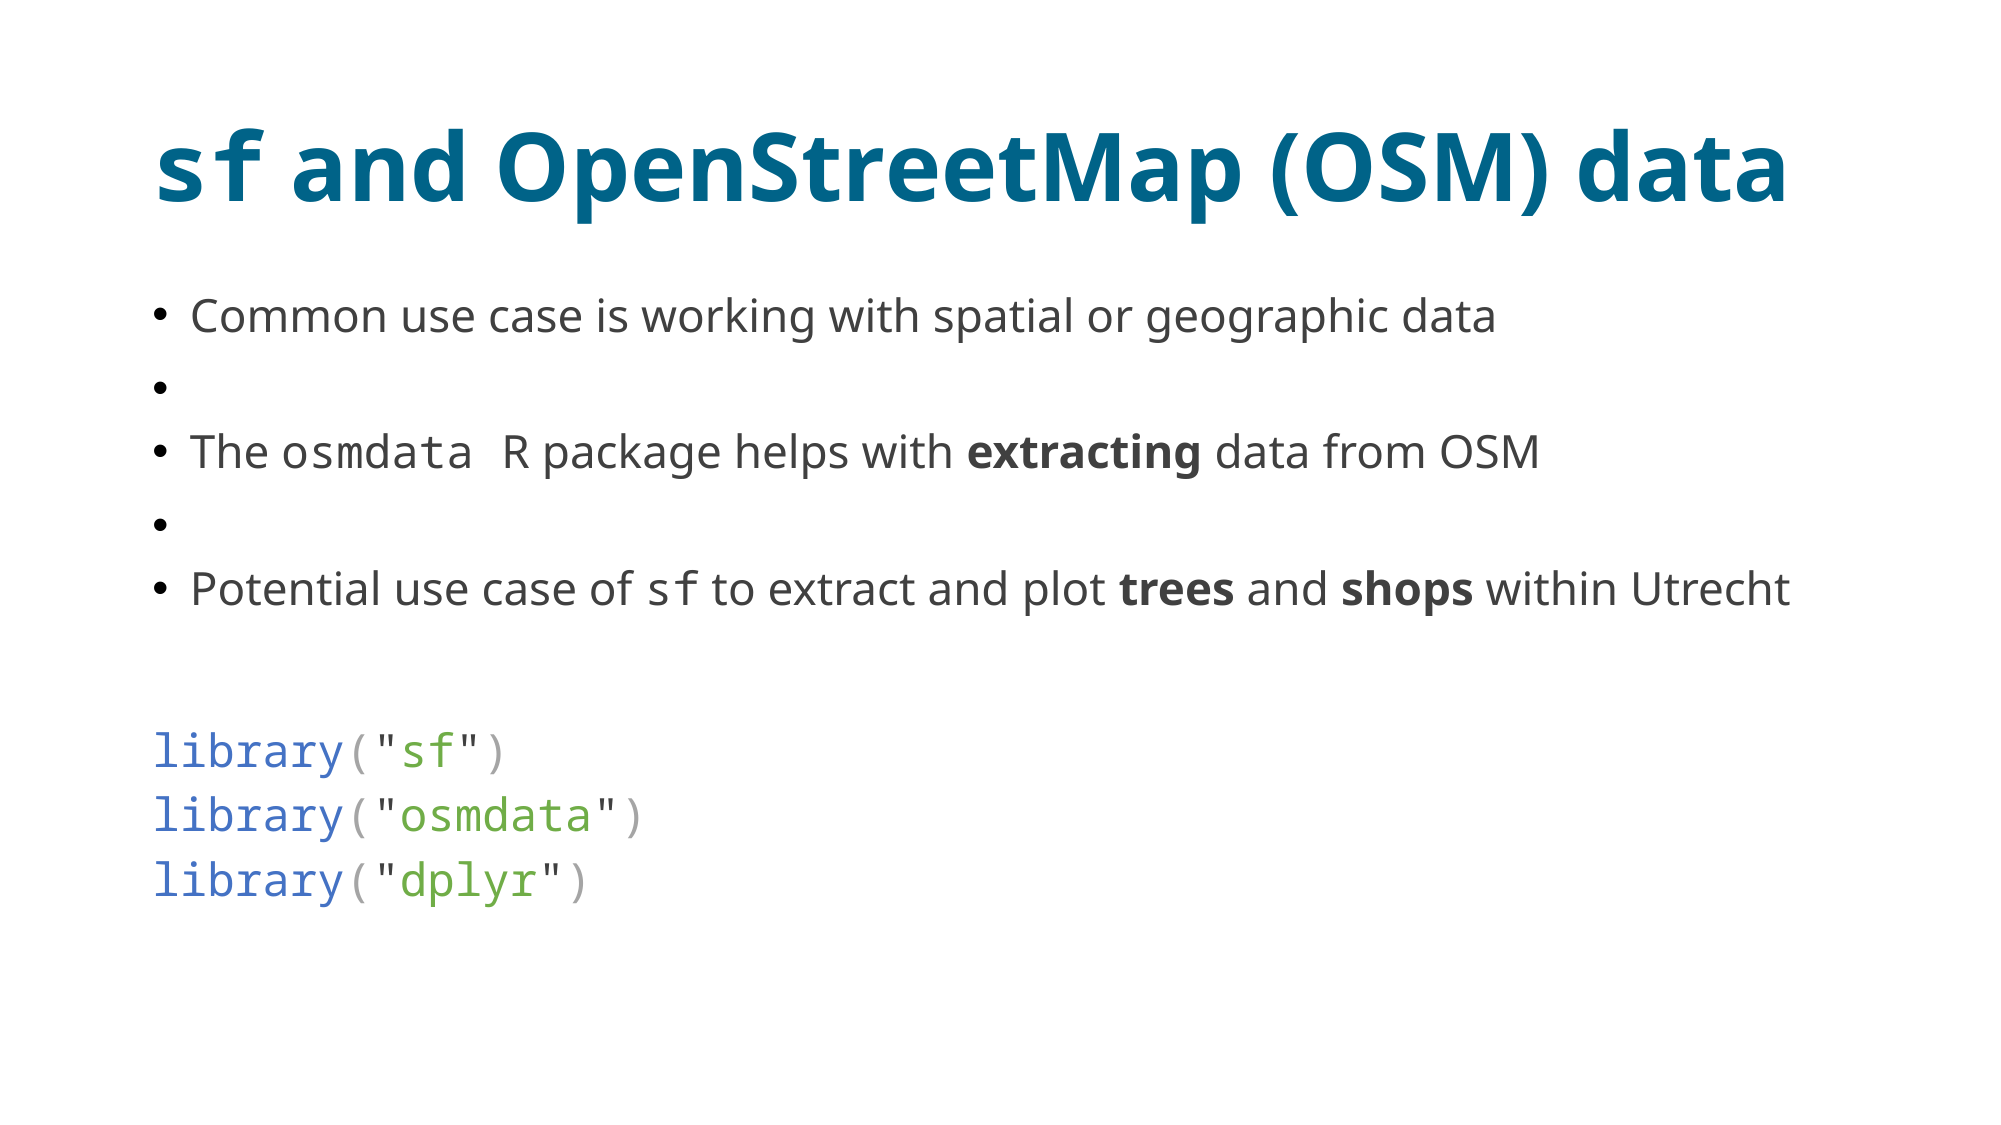

# sf and OpenStreetMap (OSM) data
Common use case is working with spatial or geographic data
The osmdata R package helps with extracting data from OSM
Potential use case of sf to extract and plot trees and shops within Utrecht
library("sf")
library("osmdata")
library("dplyr")